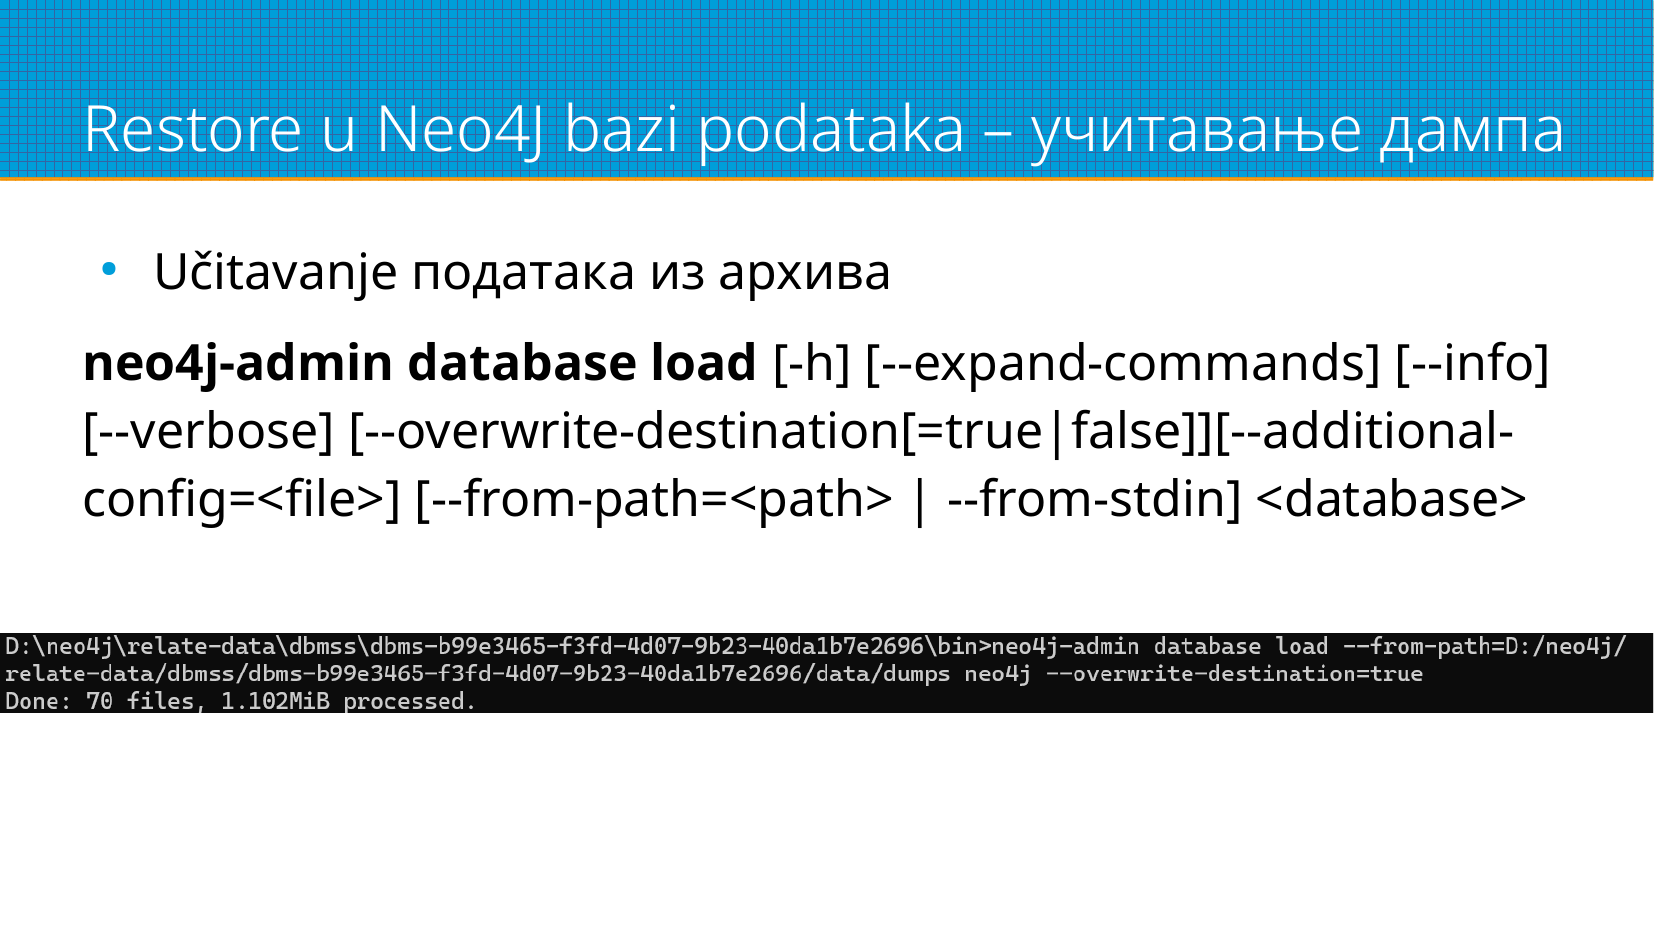

# Restore u Neo4J bazi podataka – учитавање дампа
Učitavanje података из архива
neo4j-admin database load [-h] [--expand-commands] [--info] [--verbose] [--overwrite-destination[=true|false]][--additional-config=<file>] [--from-path=<path> | --from-stdin] <database>